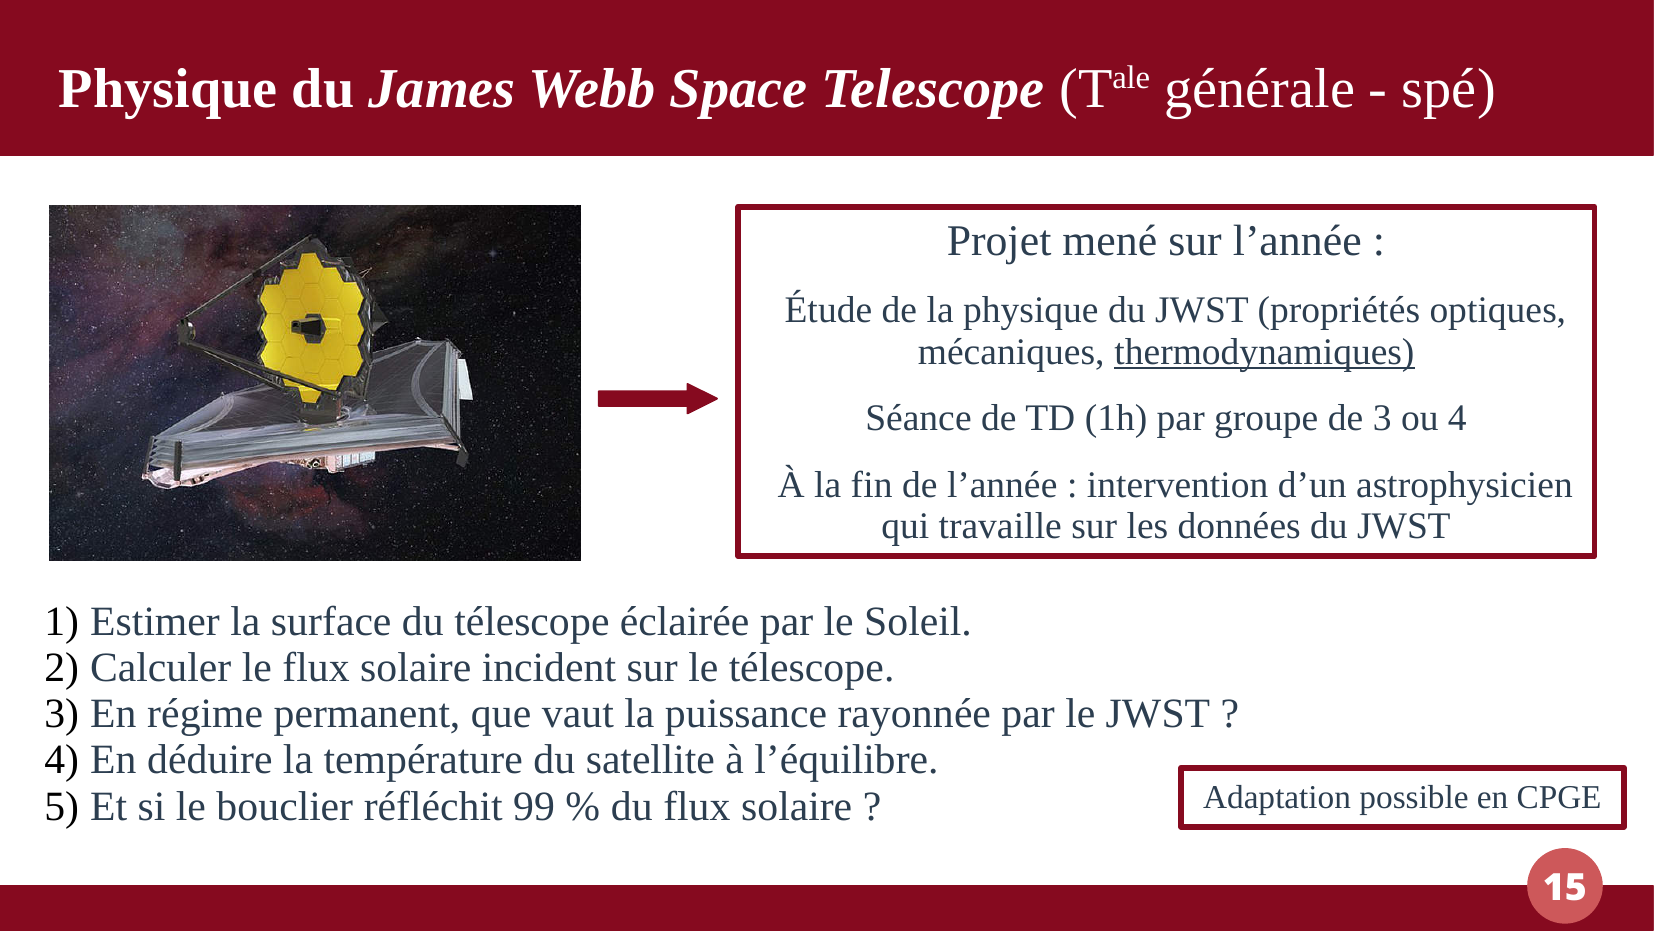

# Physique du James Webb Space Telescope (Tale générale - spé)
Projet mené sur l’année :
 Étude de la physique du JWST (propriétés optiques, mécaniques, thermodynamiques)
Séance de TD (1h) par groupe de 3 ou 4
 À la fin de l’année : intervention d’un astrophysicien qui travaille sur les données du JWST
 Estimer la surface du télescope éclairée par le Soleil.
 Calculer le flux solaire incident sur le télescope.
 En régime permanent, que vaut la puissance rayonnée par le JWST ?
 En déduire la température du satellite à l’équilibre.
 Et si le bouclier réfléchit 99 % du flux solaire ?
Adaptation possible en CPGE
15